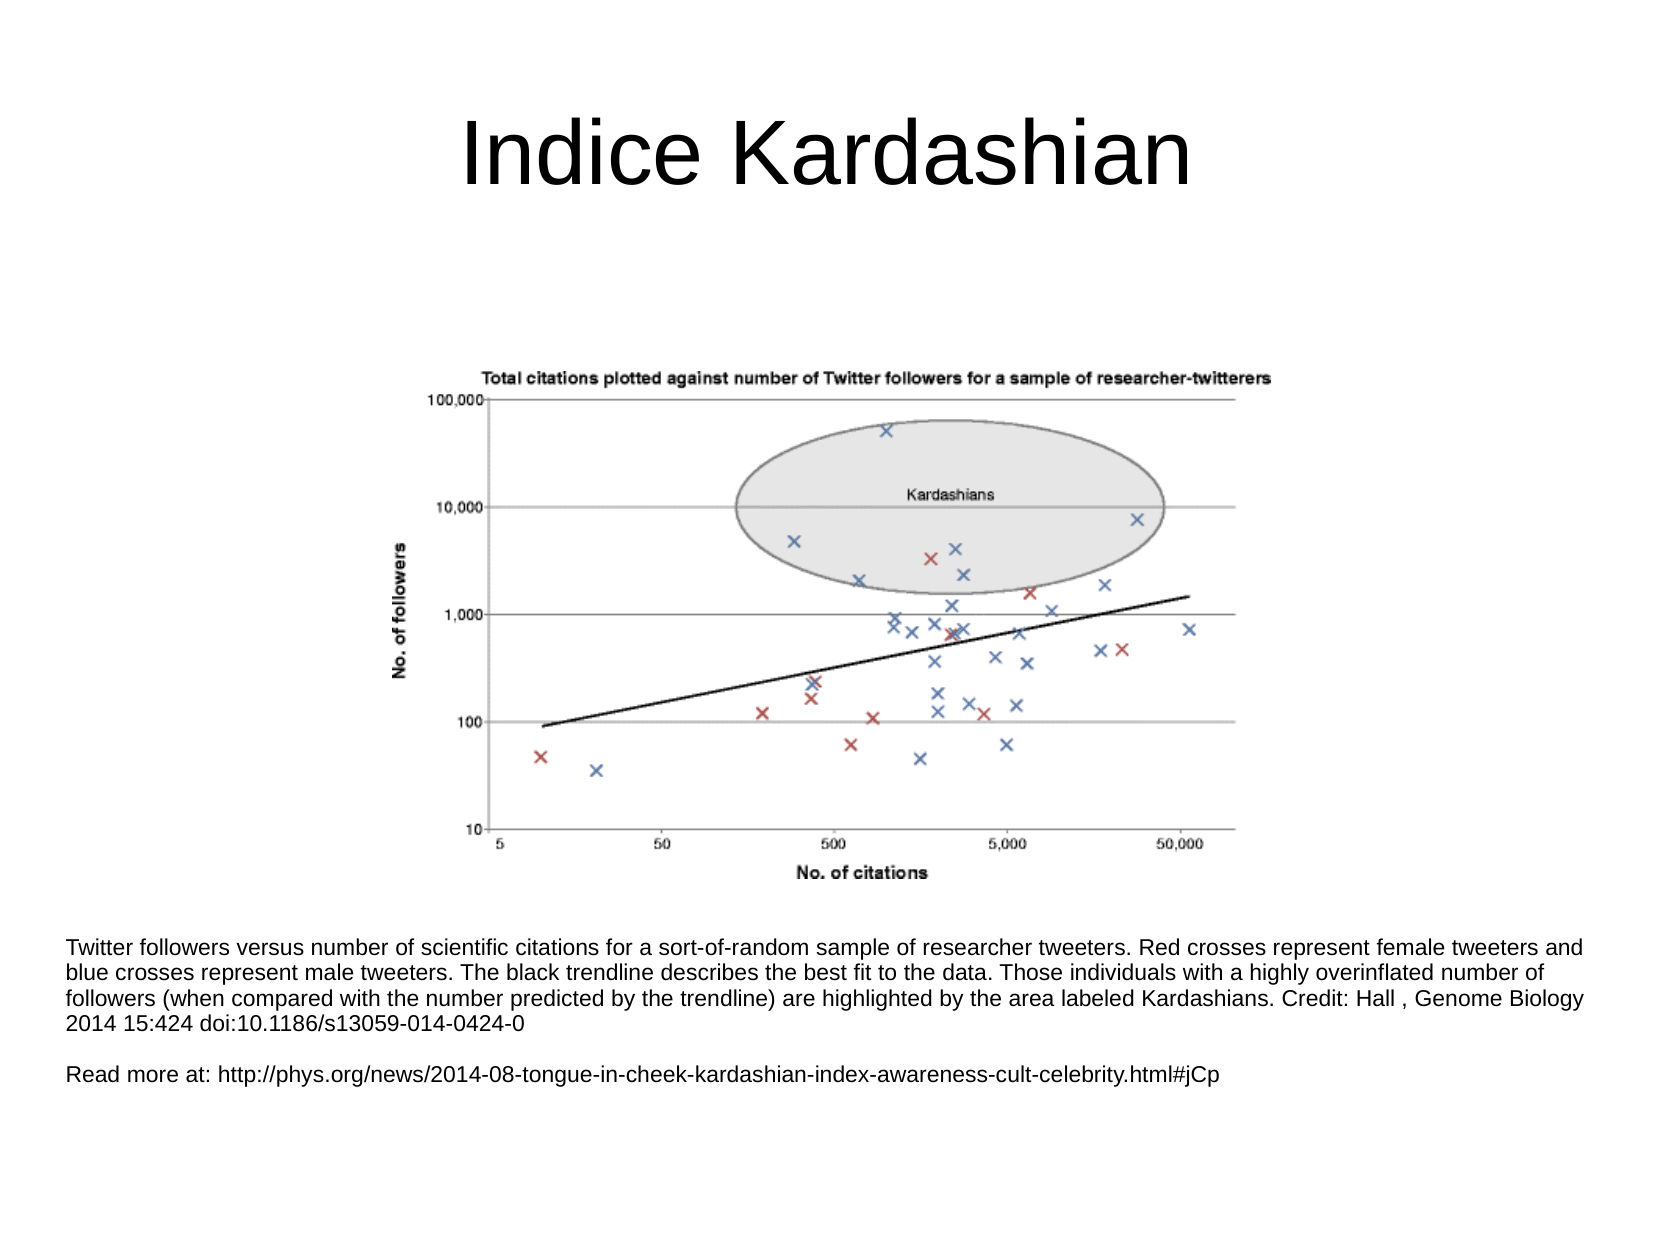

# Indice Kardashian
Twitter followers versus number of scientific citations for a sort-of-random sample of researcher tweeters. Red crosses represent female tweeters and blue crosses represent male tweeters. The black trendline describes the best fit to the data. Those individuals with a highly overinflated number of followers (when compared with the number predicted by the trendline) are highlighted by the area labeled Kardashians. Credit: Hall , Genome Biology 2014 15:424 doi:10.1186/s13059-014-0424-0
Read more at: http://phys.org/news/2014-08-tongue-in-cheek-kardashian-index-awareness-cult-celebrity.html#jCp